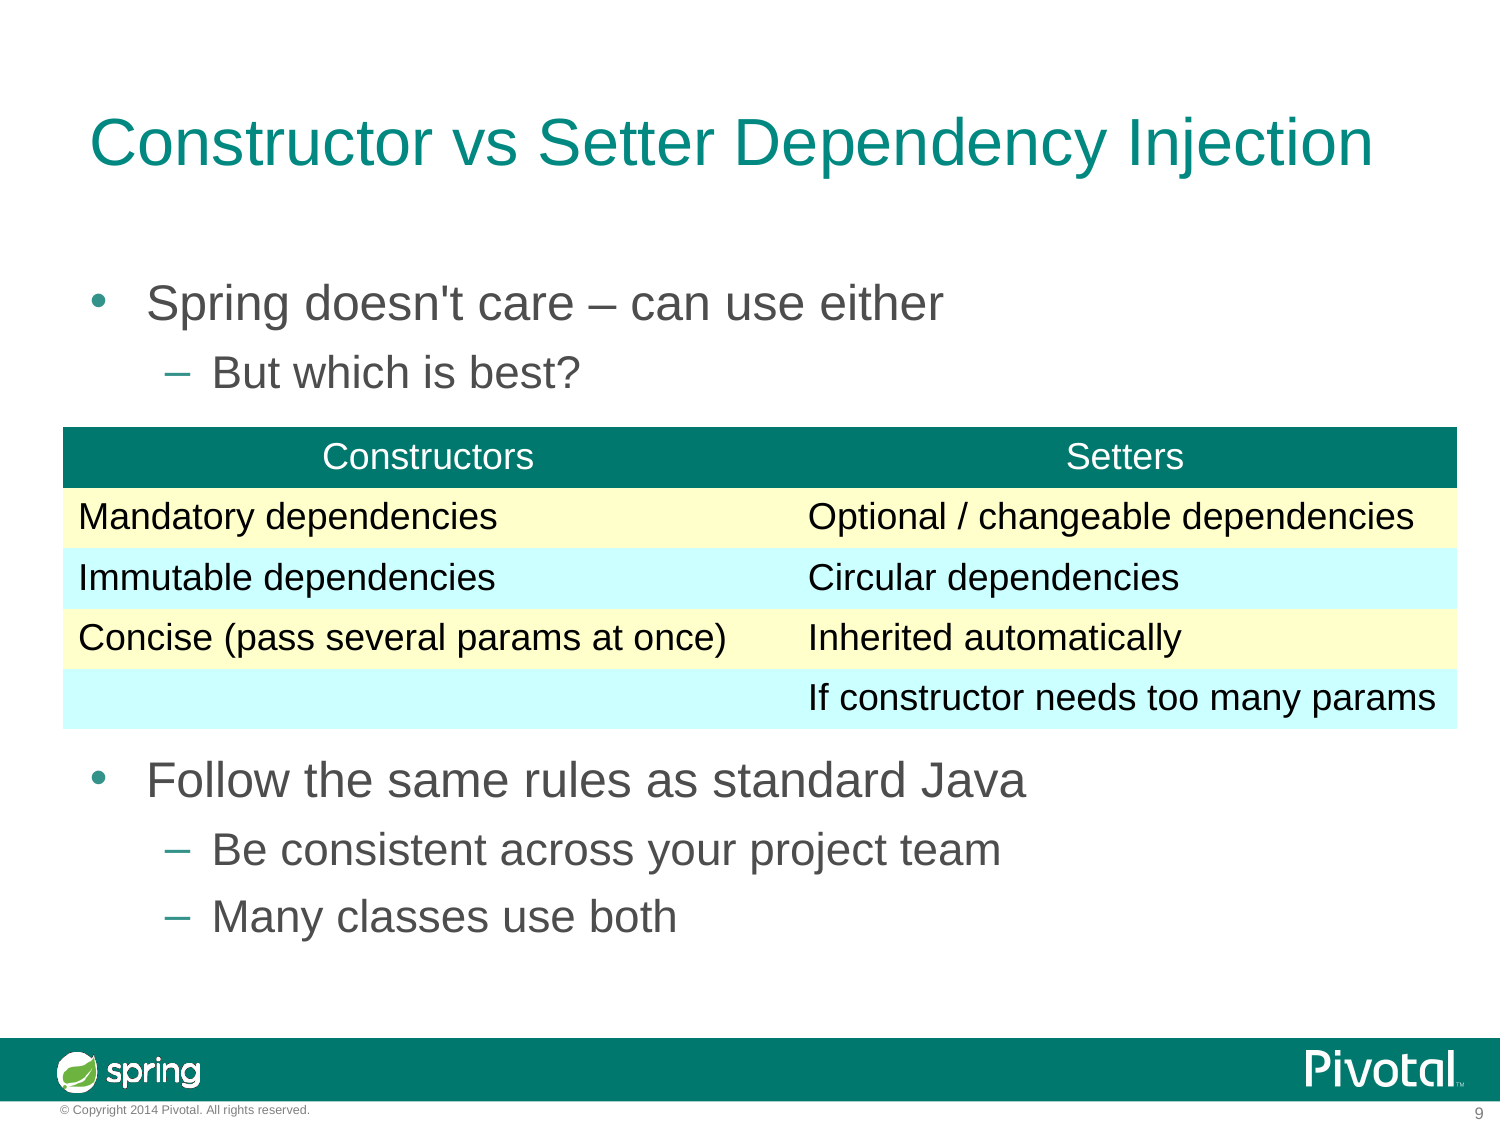

# Constructor vs Setter Dependency Injection
Spring doesn't care – can use either
But which is best?
Follow the same rules as standard Java
Be consistent across your project team
Many classes use both
| Constructors | Setters |
| --- | --- |
| Mandatory dependencies | Optional / changeable dependencies |
| Immutable dependencies | Circular dependencies |
| Concise (pass several params at once) | Inherited automatically |
| | If constructor needs too many params |